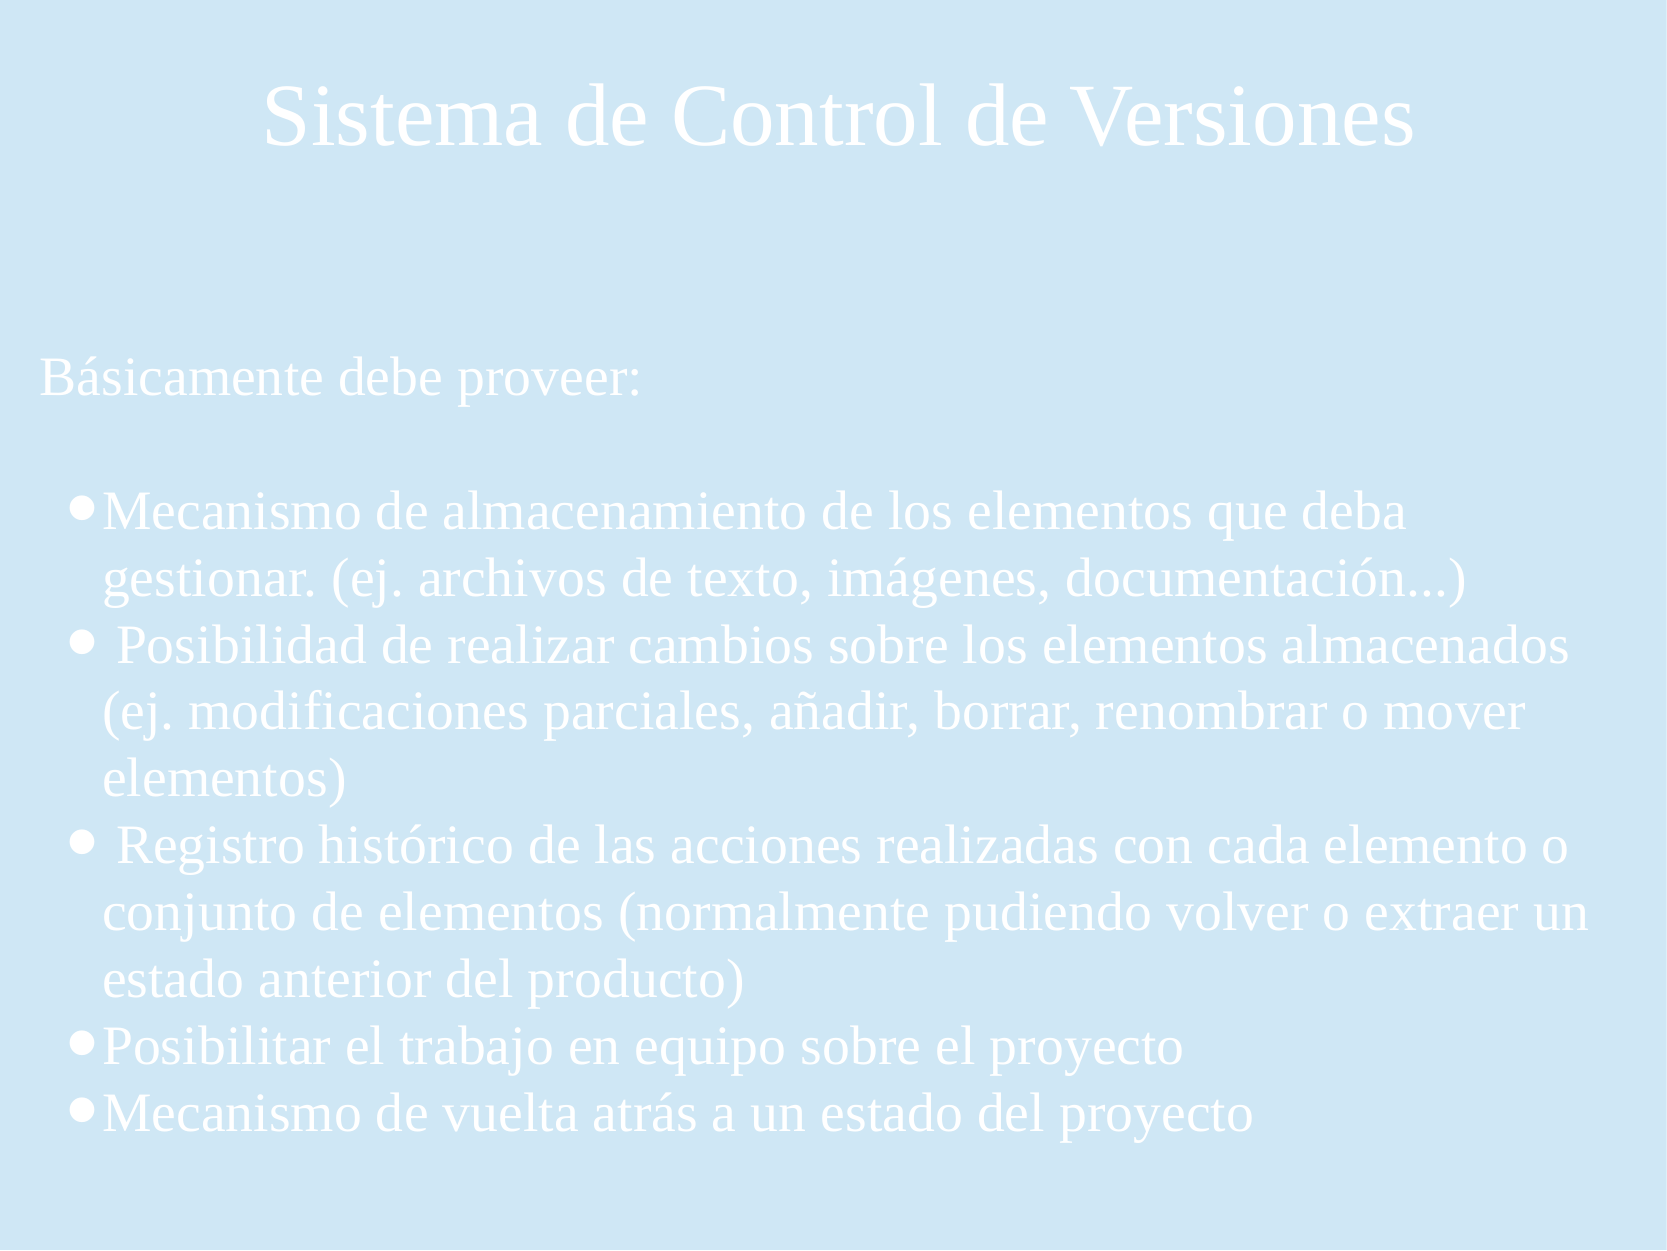

# Sistema de Control de Versiones
Básicamente debe proveer:
Mecanismo de almacenamiento de los elementos que deba gestionar. (ej. archivos de texto, imágenes, documentación...)
 Posibilidad de realizar cambios sobre los elementos almacenados (ej. modificaciones parciales, añadir, borrar, renombrar o mover elementos)
 Registro histórico de las acciones realizadas con cada elemento o conjunto de elementos (normalmente pudiendo volver o extraer un estado anterior del producto)
Posibilitar el trabajo en equipo sobre el proyecto
Mecanismo de vuelta atrás a un estado del proyecto